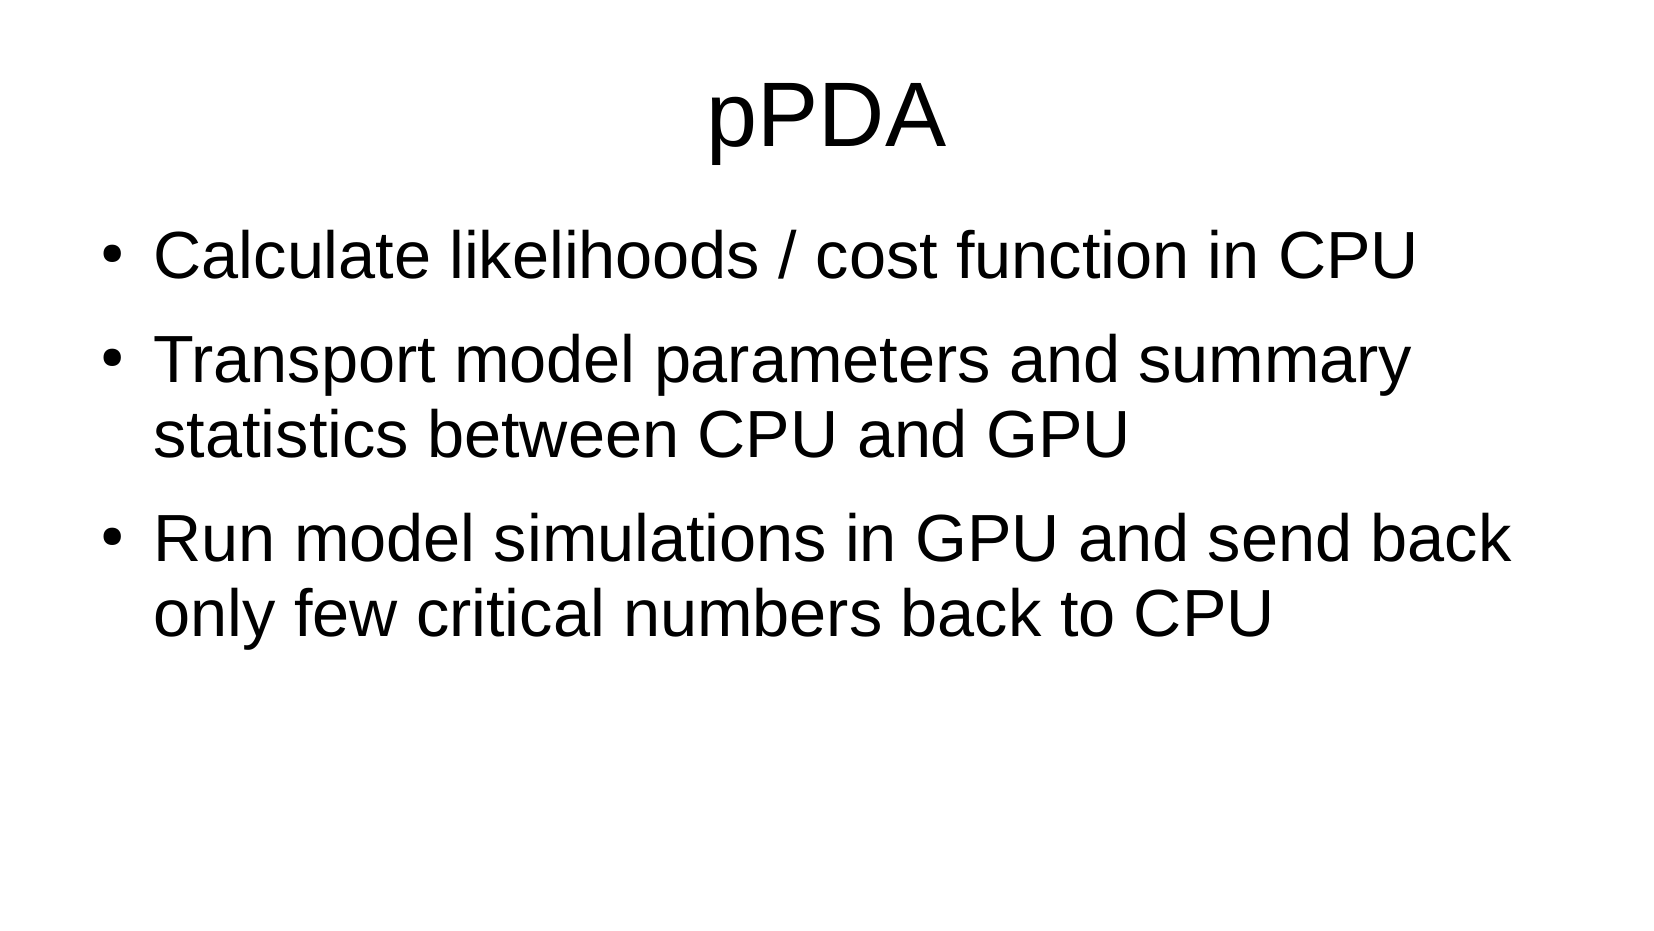

# pPDA
Calculate likelihoods / cost function in CPU
Transport model parameters and summary statistics between CPU and GPU
Run model simulations in GPU and send back only few critical numbers back to CPU